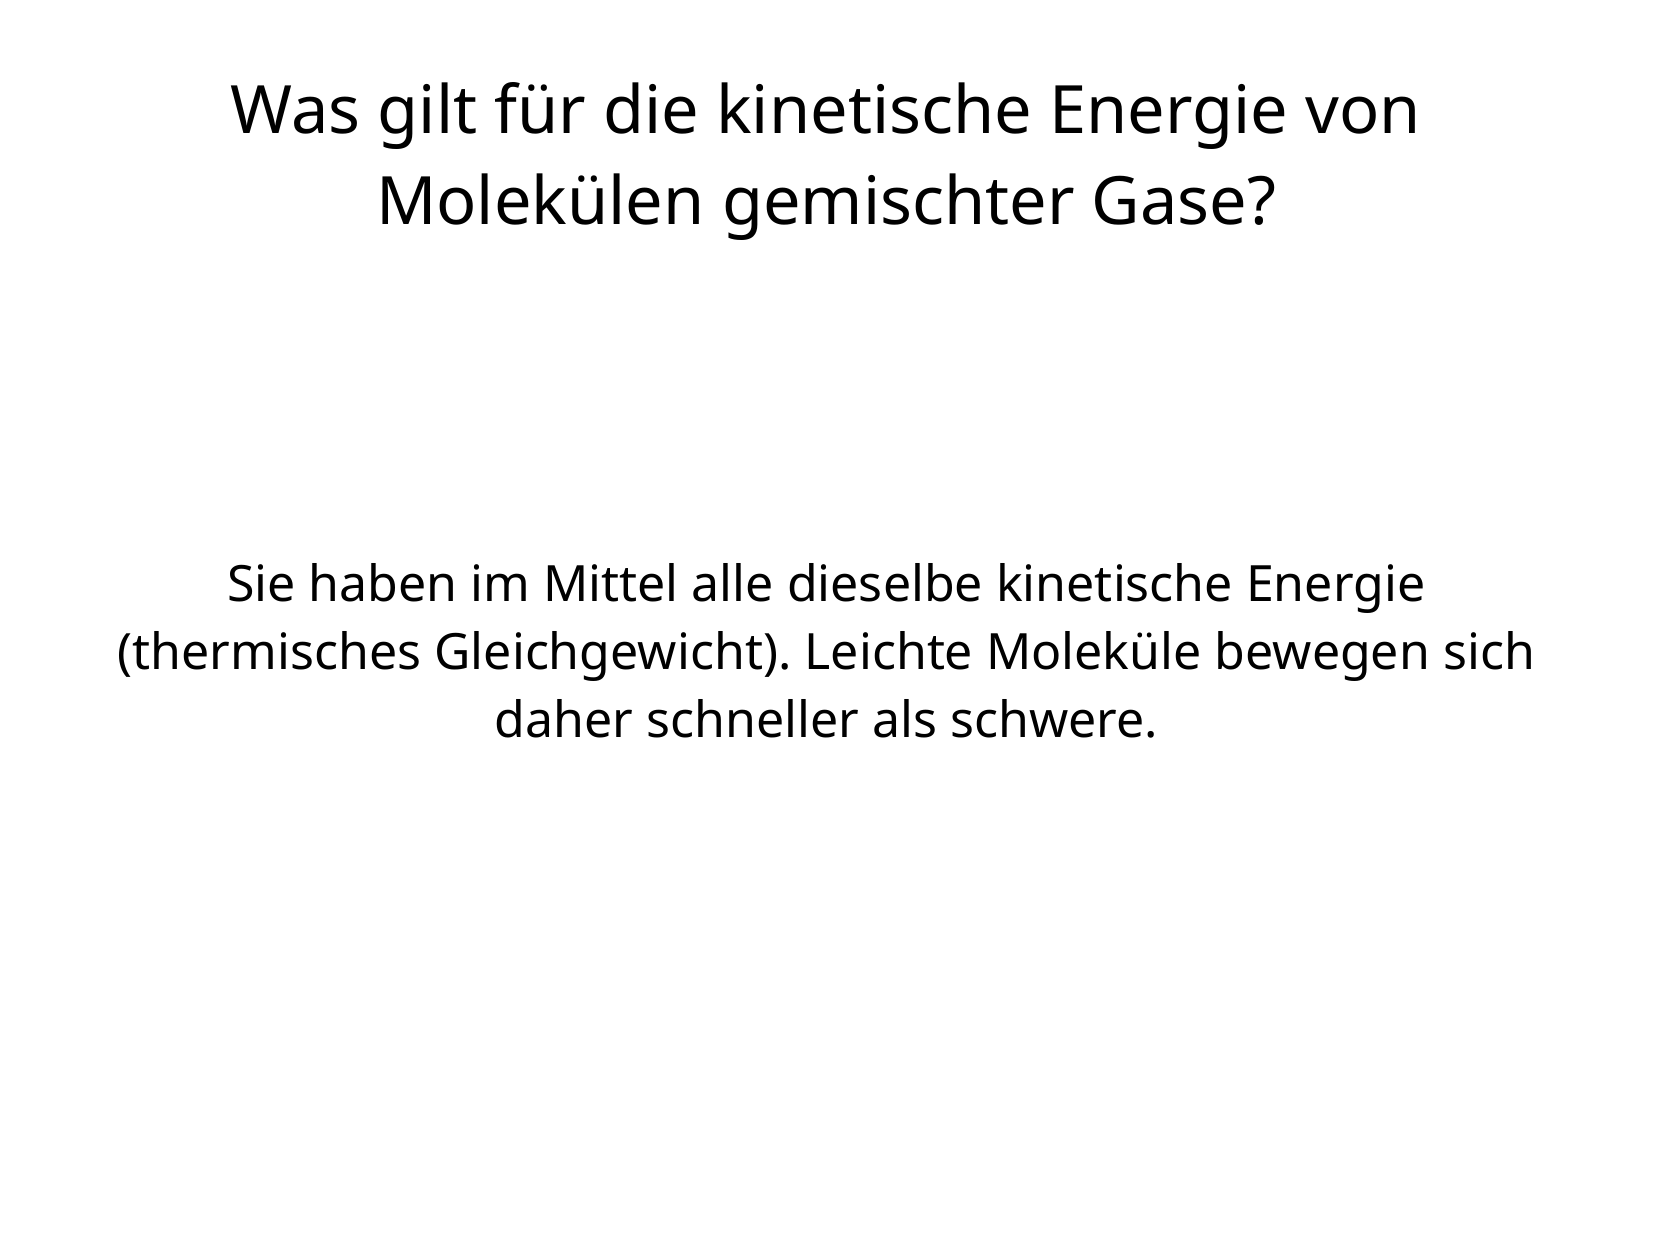

# Was gilt für die kinetische Energie von Molekülen gemischter Gase?
Sie haben im Mittel alle dieselbe kinetische Energie (thermisches Gleichgewicht). Leichte Moleküle bewegen sich daher schneller als schwere.